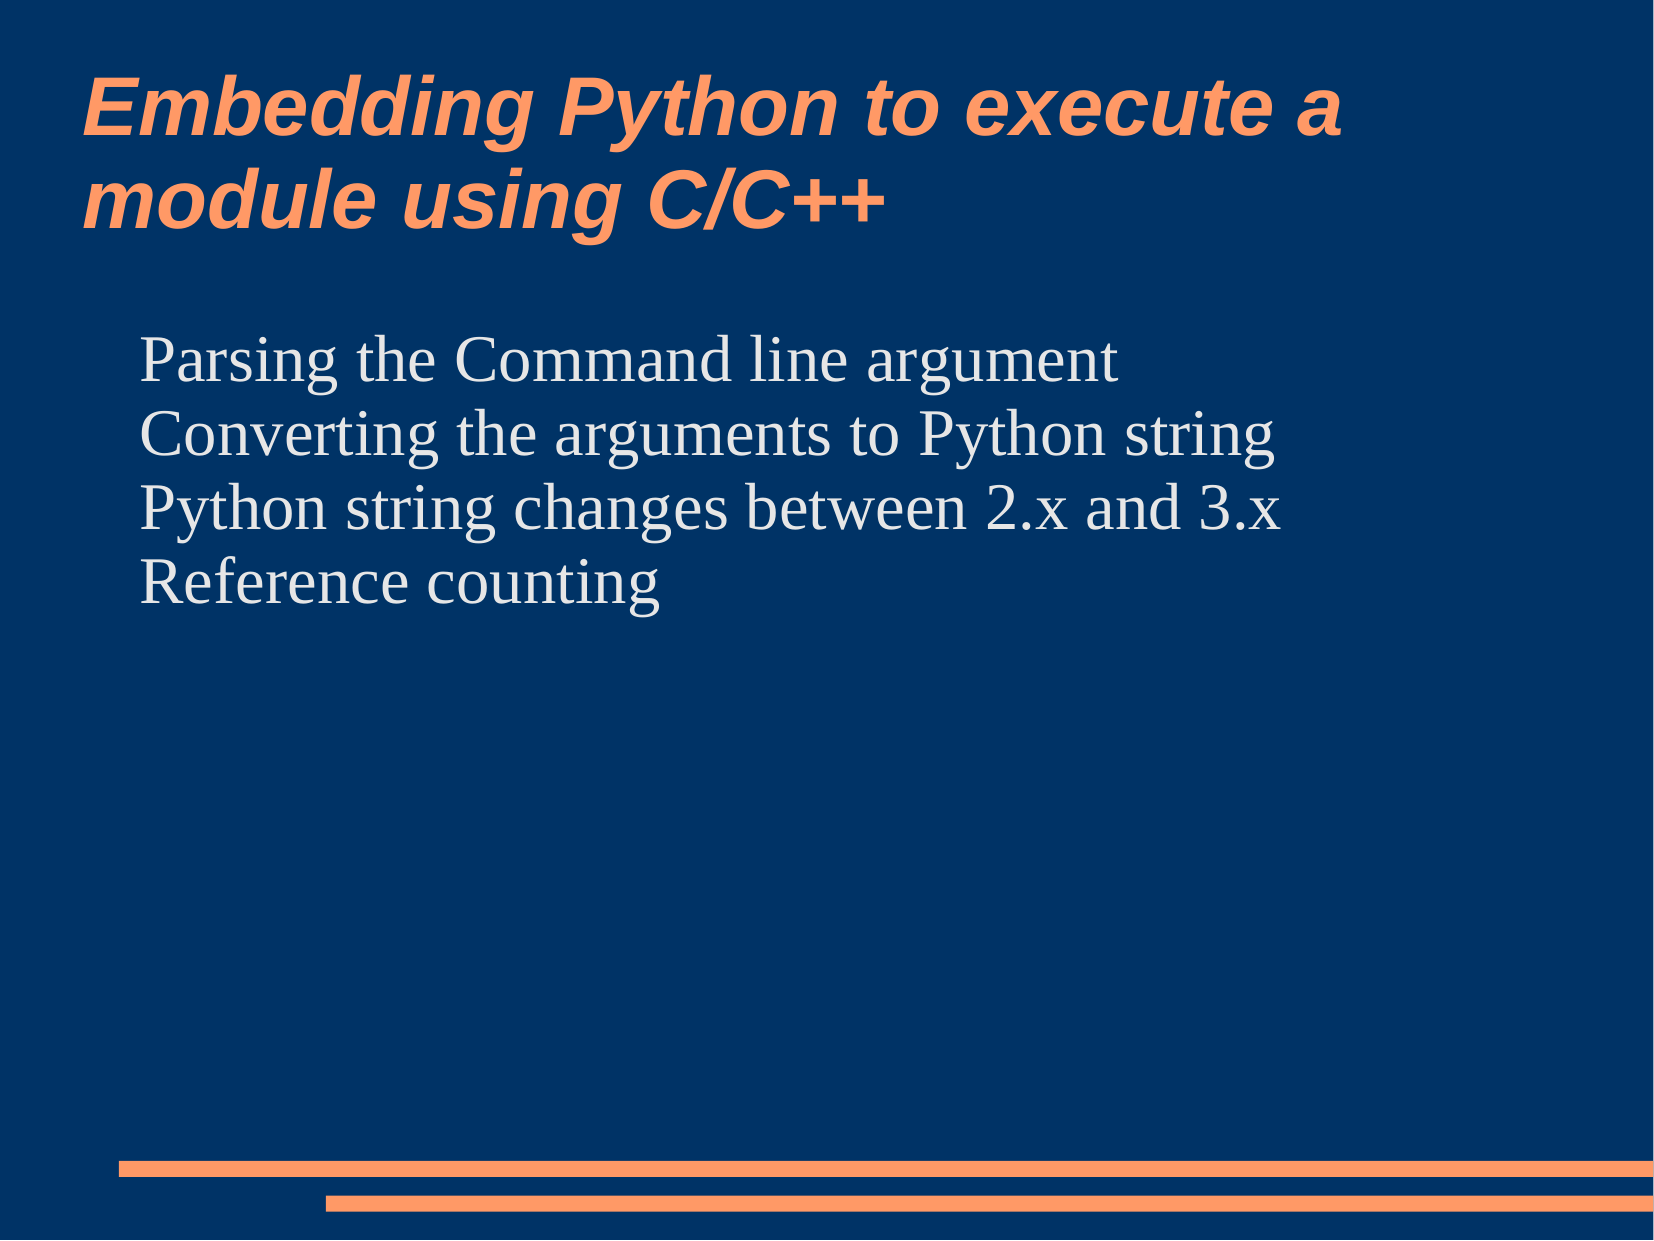

# Embedding Python to execute a module using C/C++
Parsing the Command line argument
Converting the arguments to Python string
Python string changes between 2.x and 3.x
Reference counting